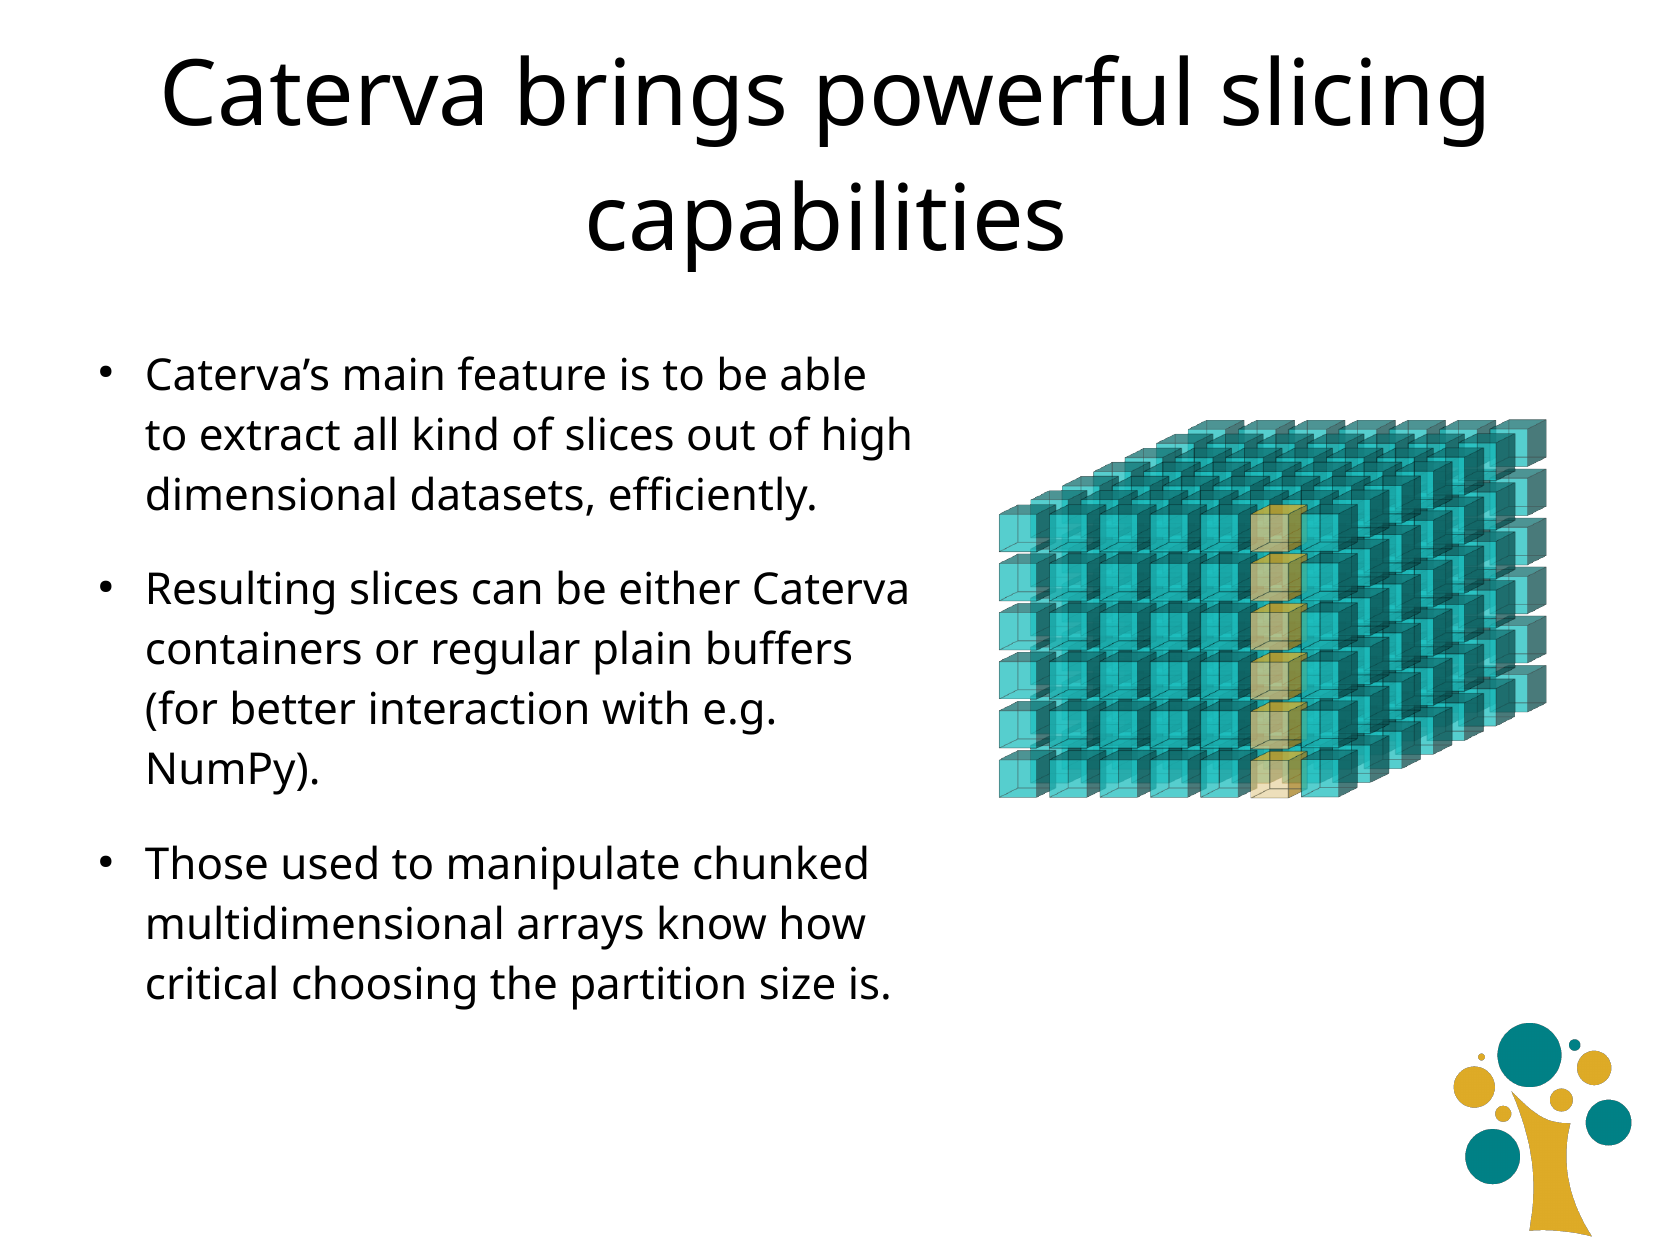

# Caterva brings powerful slicing capabilities
Caterva’s main feature is to be able to extract all kind of slices out of high dimensional datasets, efficiently.
Resulting slices can be either Caterva containers or regular plain buffers (for better interaction with e.g. NumPy).
Those used to manipulate chunked multidimensional arrays know how critical choosing the partition size is.